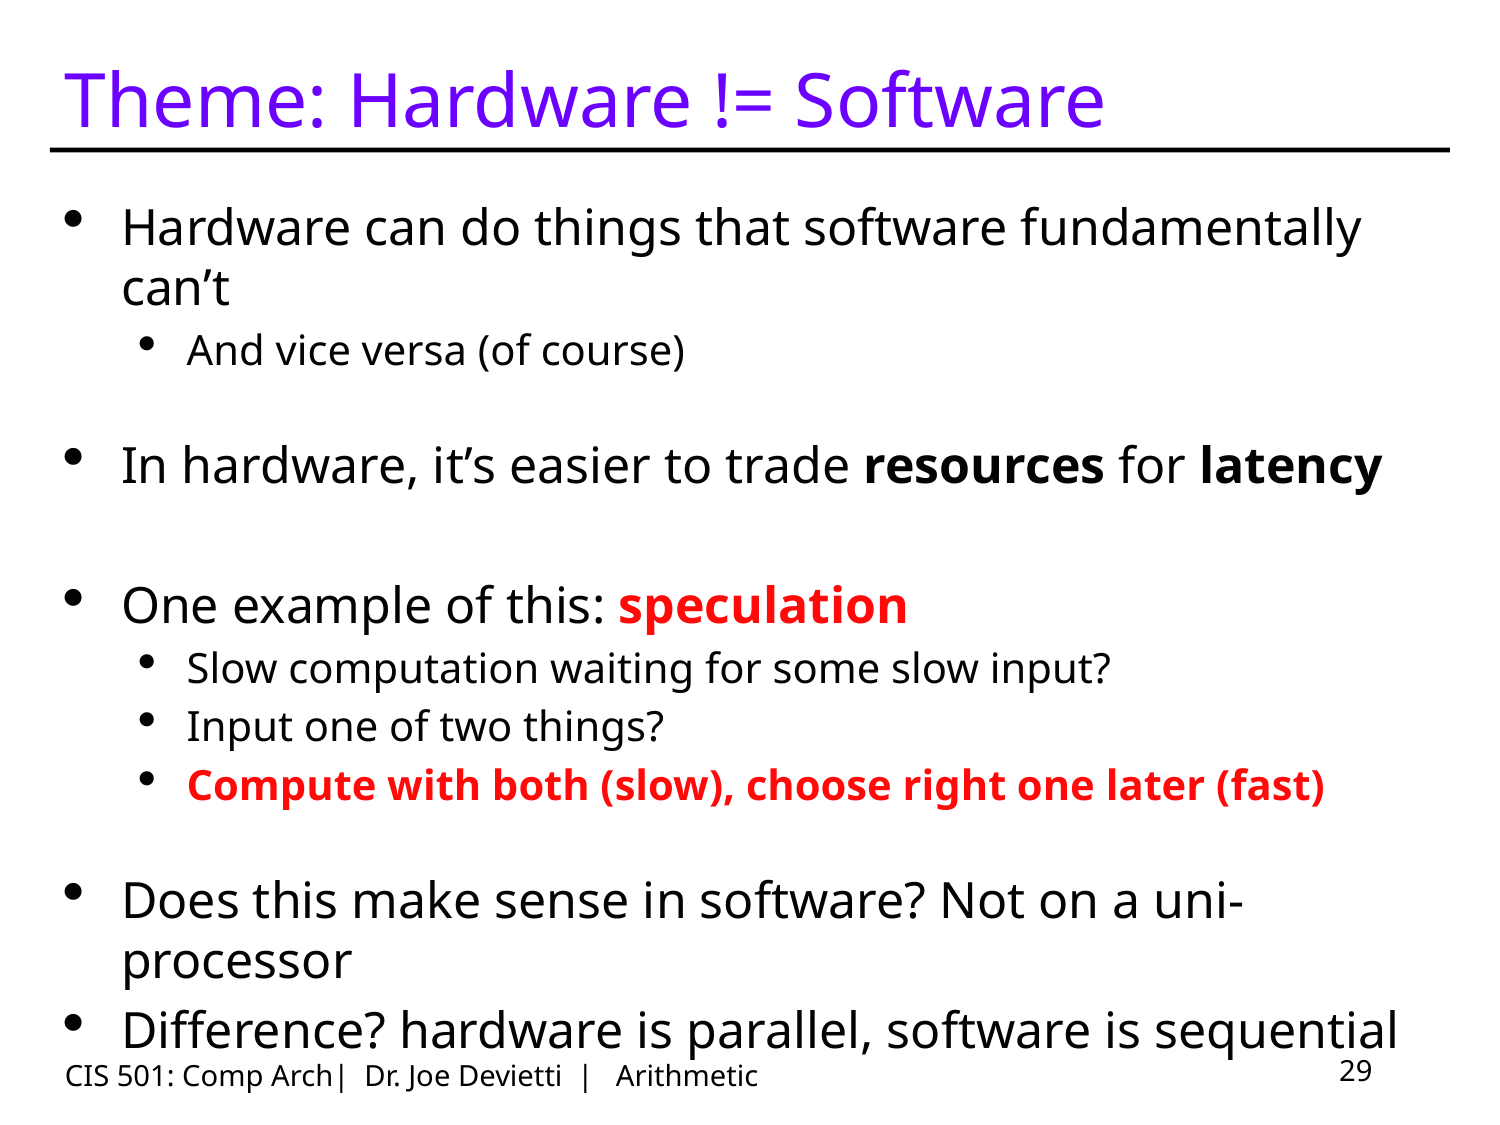

Theme: Hardware != Software
Hardware can do things that software fundamentally can’t
And vice versa (of course)
In hardware, it’s easier to trade resources for latency
One example of this: speculation
Slow computation waiting for some slow input?
Input one of two things?
Compute with both (slow), choose right one later (fast)
Does this make sense in software? Not on a uni-processor
Difference? hardware is parallel, software is sequential
CIS 501: Comp Arch| Dr. Joe Devietti | Arithmetic